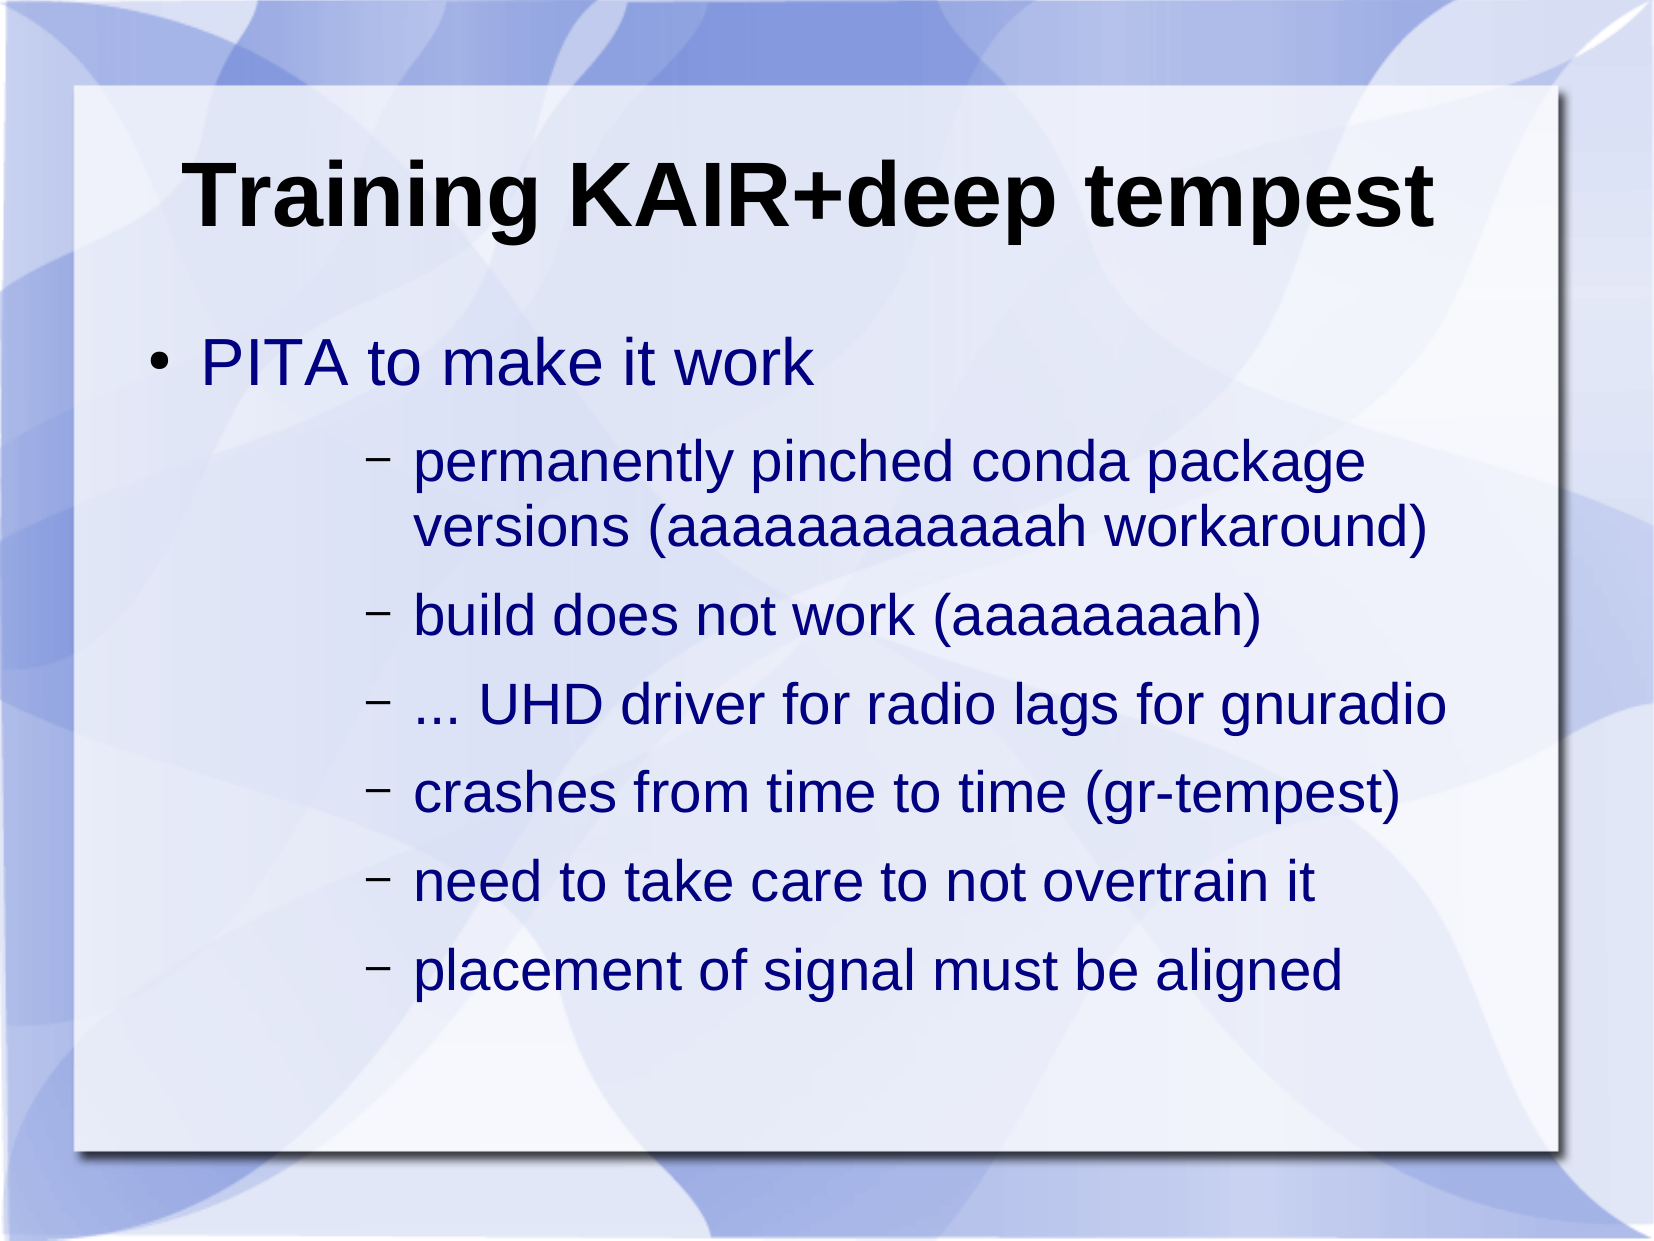

# Training KAIR+deep tempest
PITA to make it work
permanently pinched conda package versions (aaaaaaaaaaaah workaround)
build does not work (aaaaaaaah)
... UHD driver for radio lags for gnuradio
crashes from time to time (gr-tempest)
need to take care to not overtrain it
placement of signal must be aligned